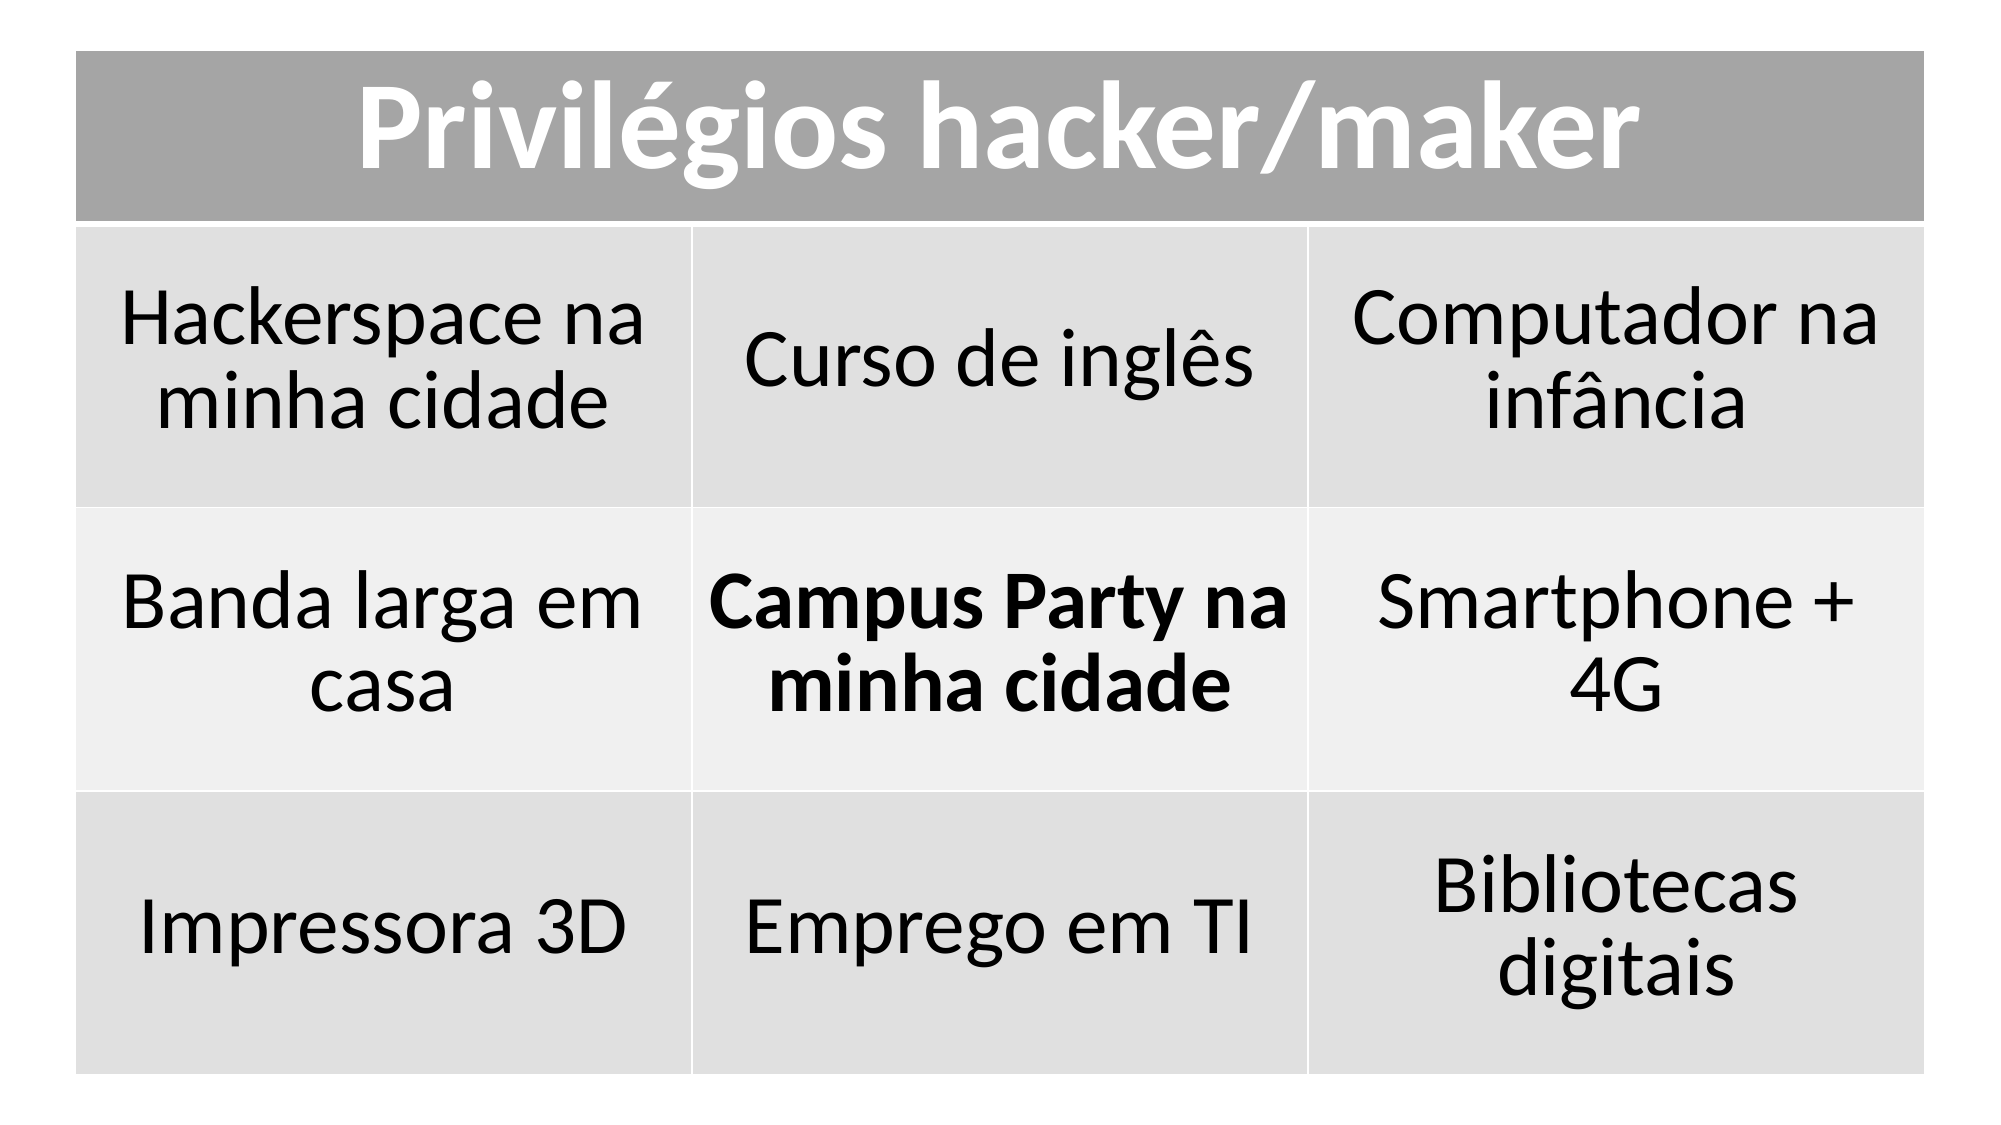

| Privilégios hacker/maker | | |
| --- | --- | --- |
| Hackerspace na minha cidade | Curso de inglês | Computador na infância |
| Banda larga em casa | Campus Party na minha cidade | Smartphone + 4G |
| Impressora 3D | Emprego em TI | Bibliotecas digitais |